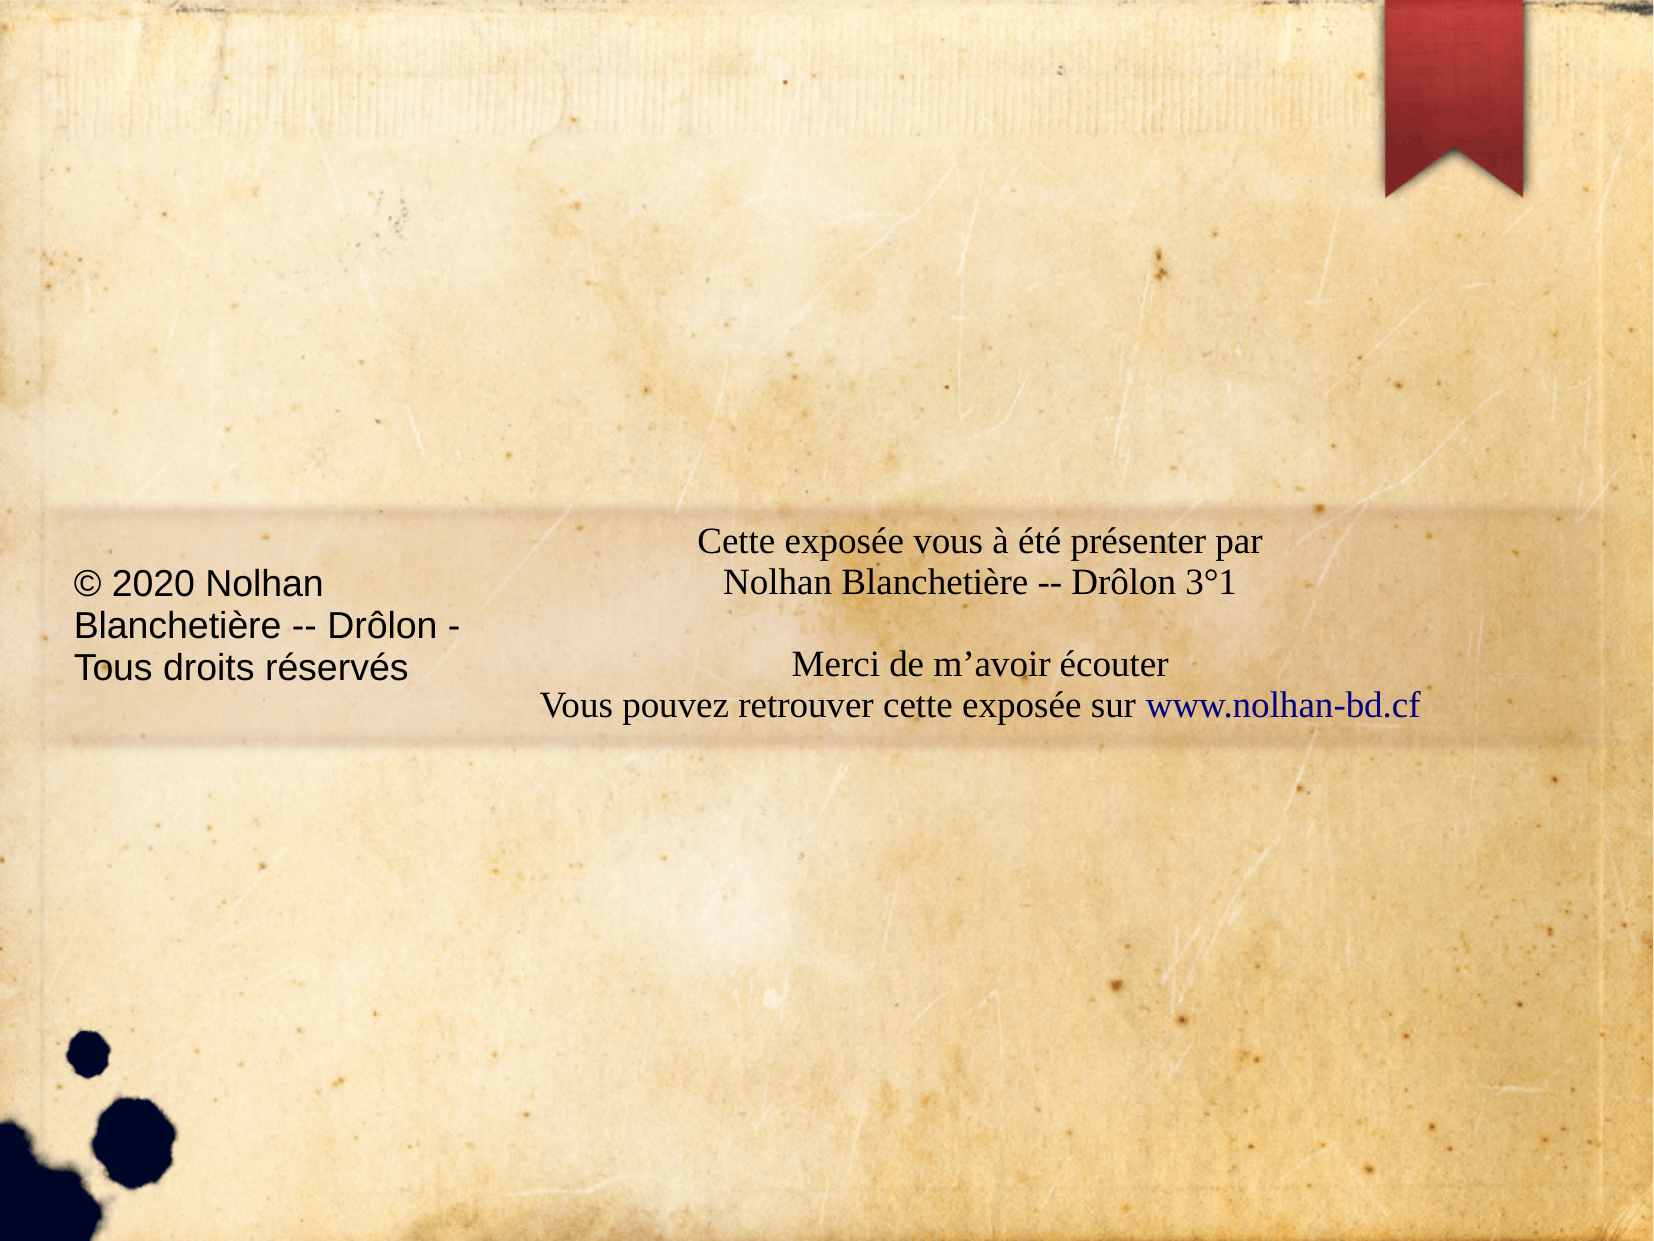

# Cette exposée vous à été présenter par Nolhan Blanchetière -- Drôlon 3°1 Merci de m’avoir écouter Vous pouvez retrouver cette exposée sur www.nolhan-bd.cf
© 2020 Nolhan Blanchetière -- Drôlon - Tous droits réservés